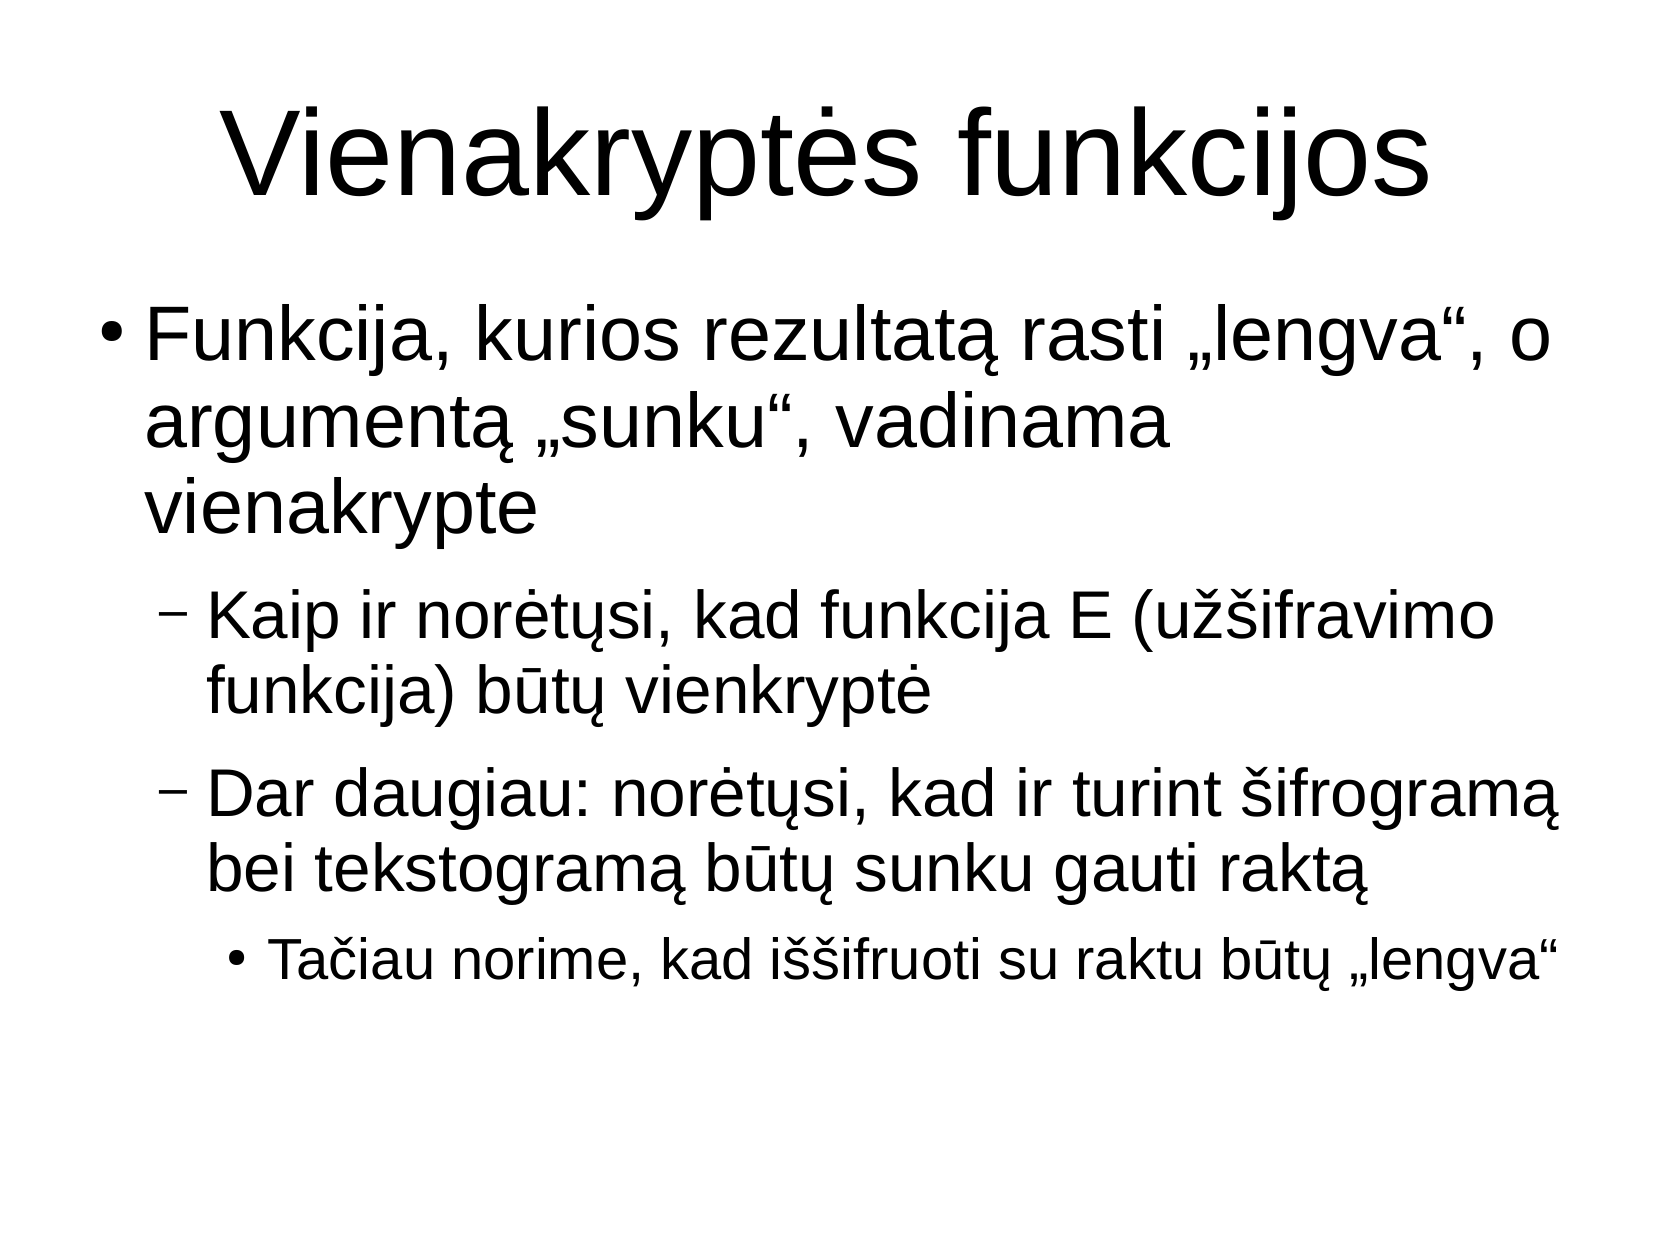

# Vienakryptės funkcijos
Funkcija, kurios rezultatą rasti „lengva“, o argumentą „sunku“, vadinama vienakrypte
Kaip ir norėtųsi, kad funkcija E (užšifravimo funkcija) būtų vienkryptė
Dar daugiau: norėtųsi, kad ir turint šifrogramą bei tekstogramą būtų sunku gauti raktą
Tačiau norime, kad iššifruoti su raktu būtų „lengva“